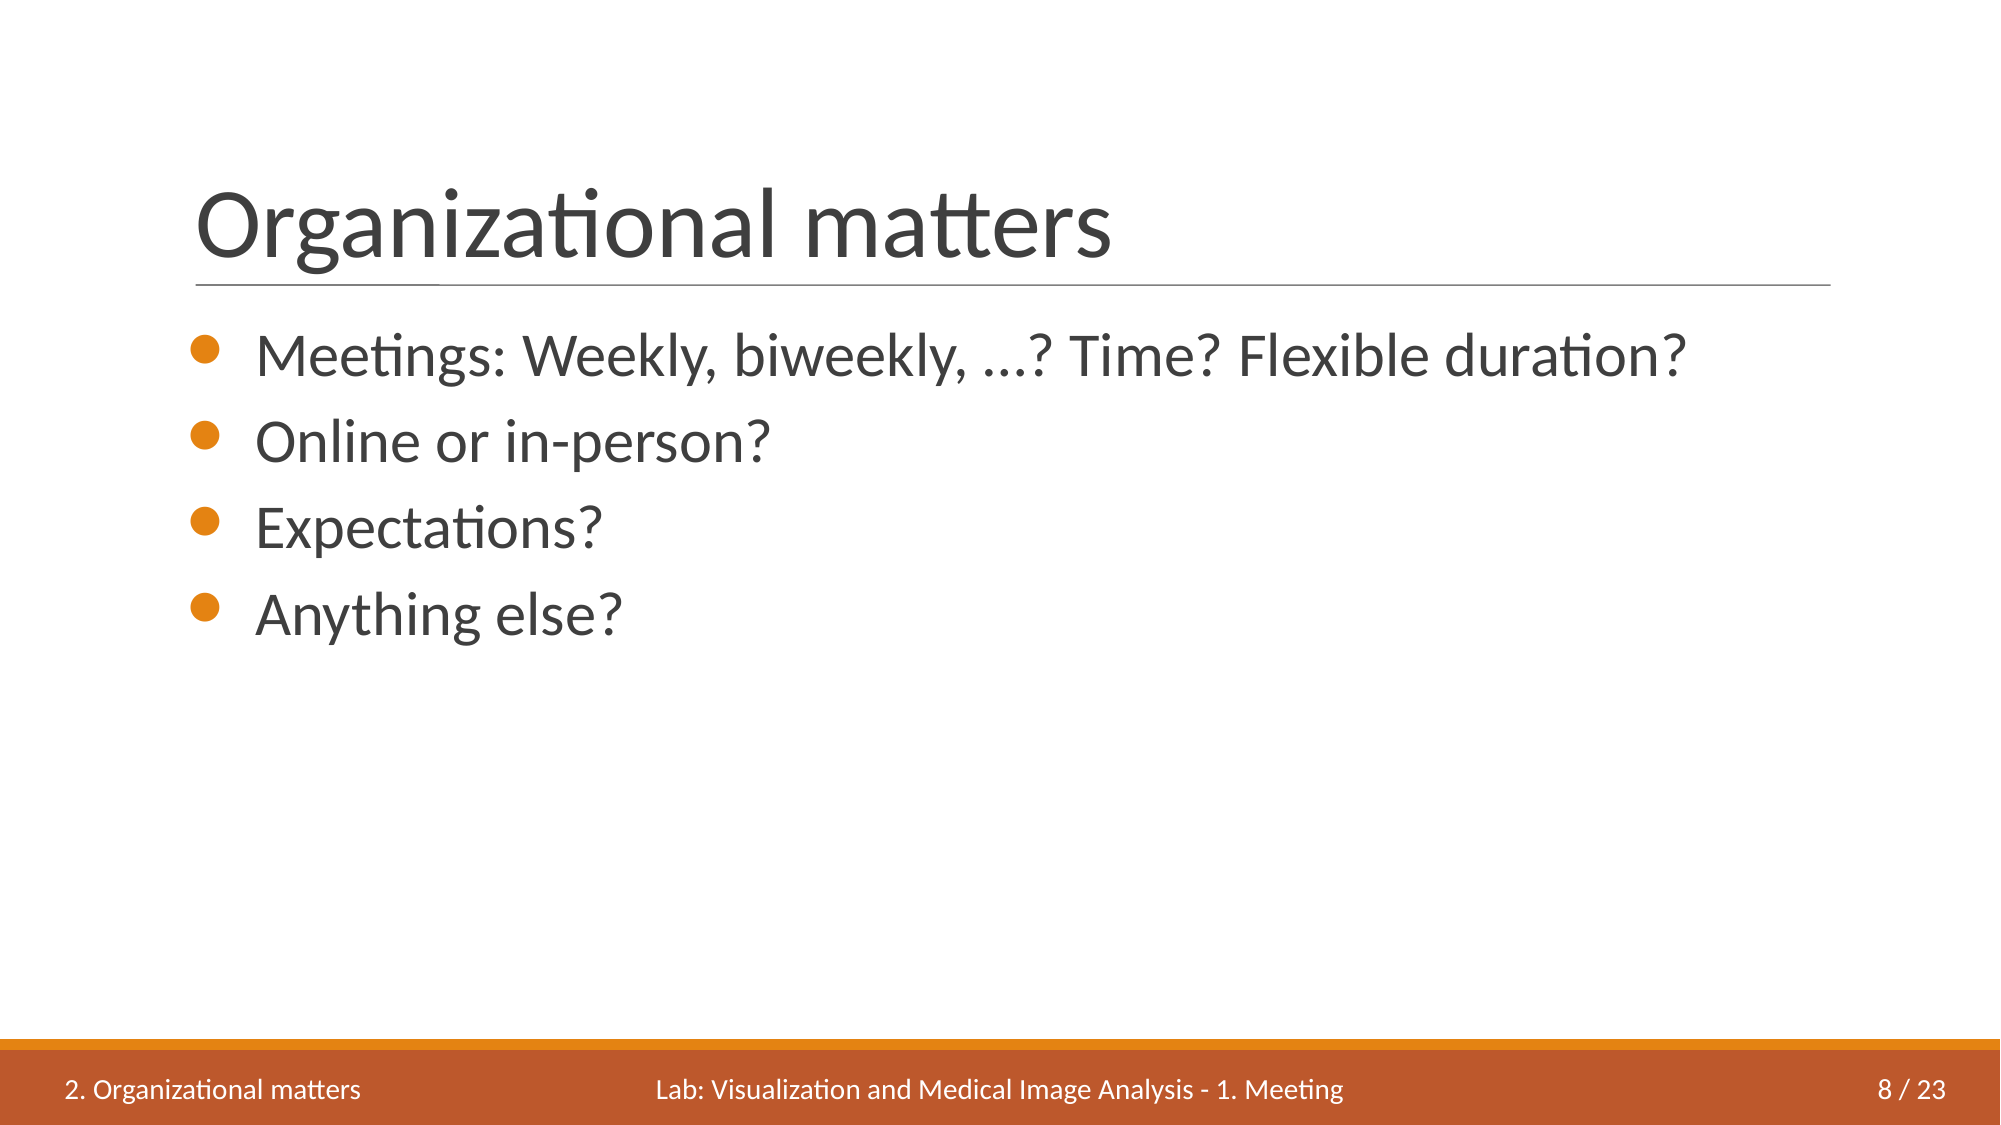

# Organizational matters
Meetings: Weekly, biweekly, …? Time? Flexible duration?
Online or in-person?
Expectations?
Anything else?
2. Organizational matters
Lab: Visualization and Medical Image Analysis - 1. Meeting